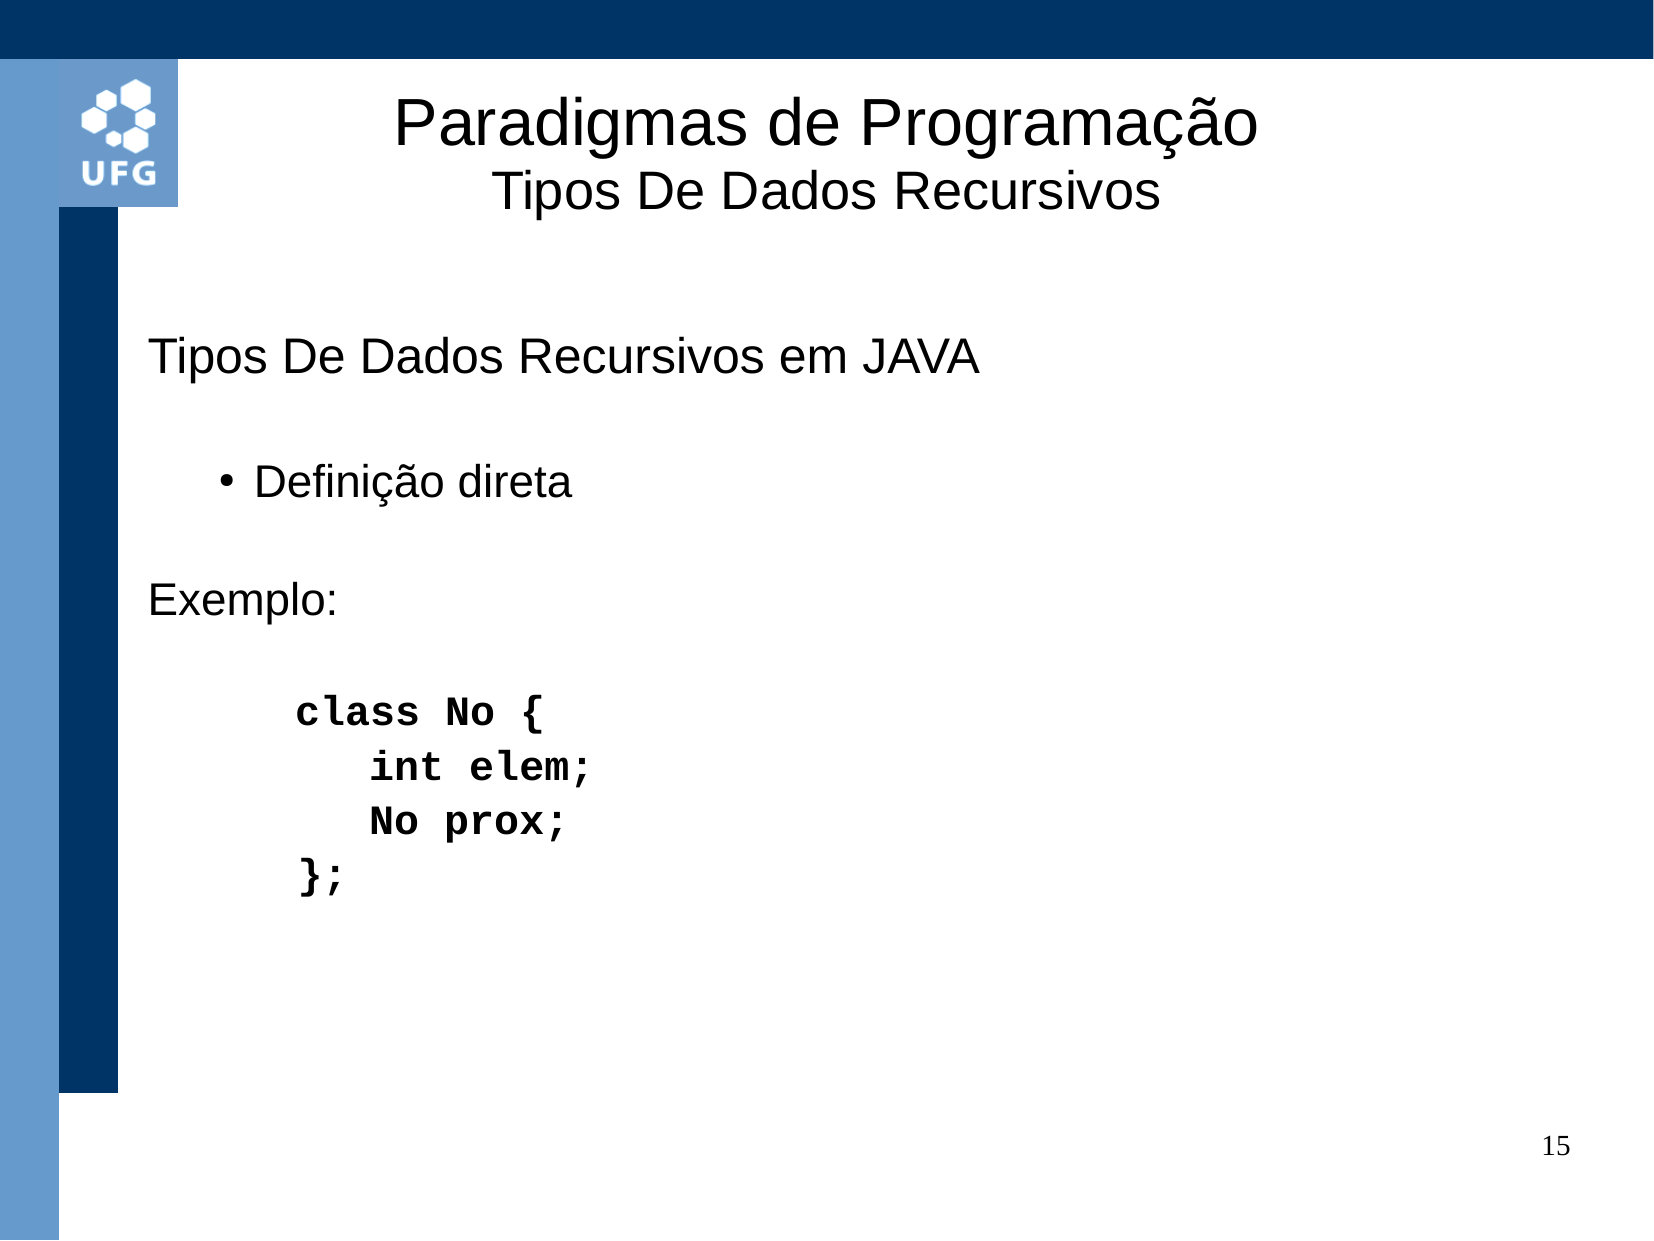

# Paradigmas de Programação Tipos De Dados Recursivos
Tipos De Dados Recursivos em JAVA
Definição direta
Exemplo:
		class No {
 			int elem;
 		No prox;
 };
15